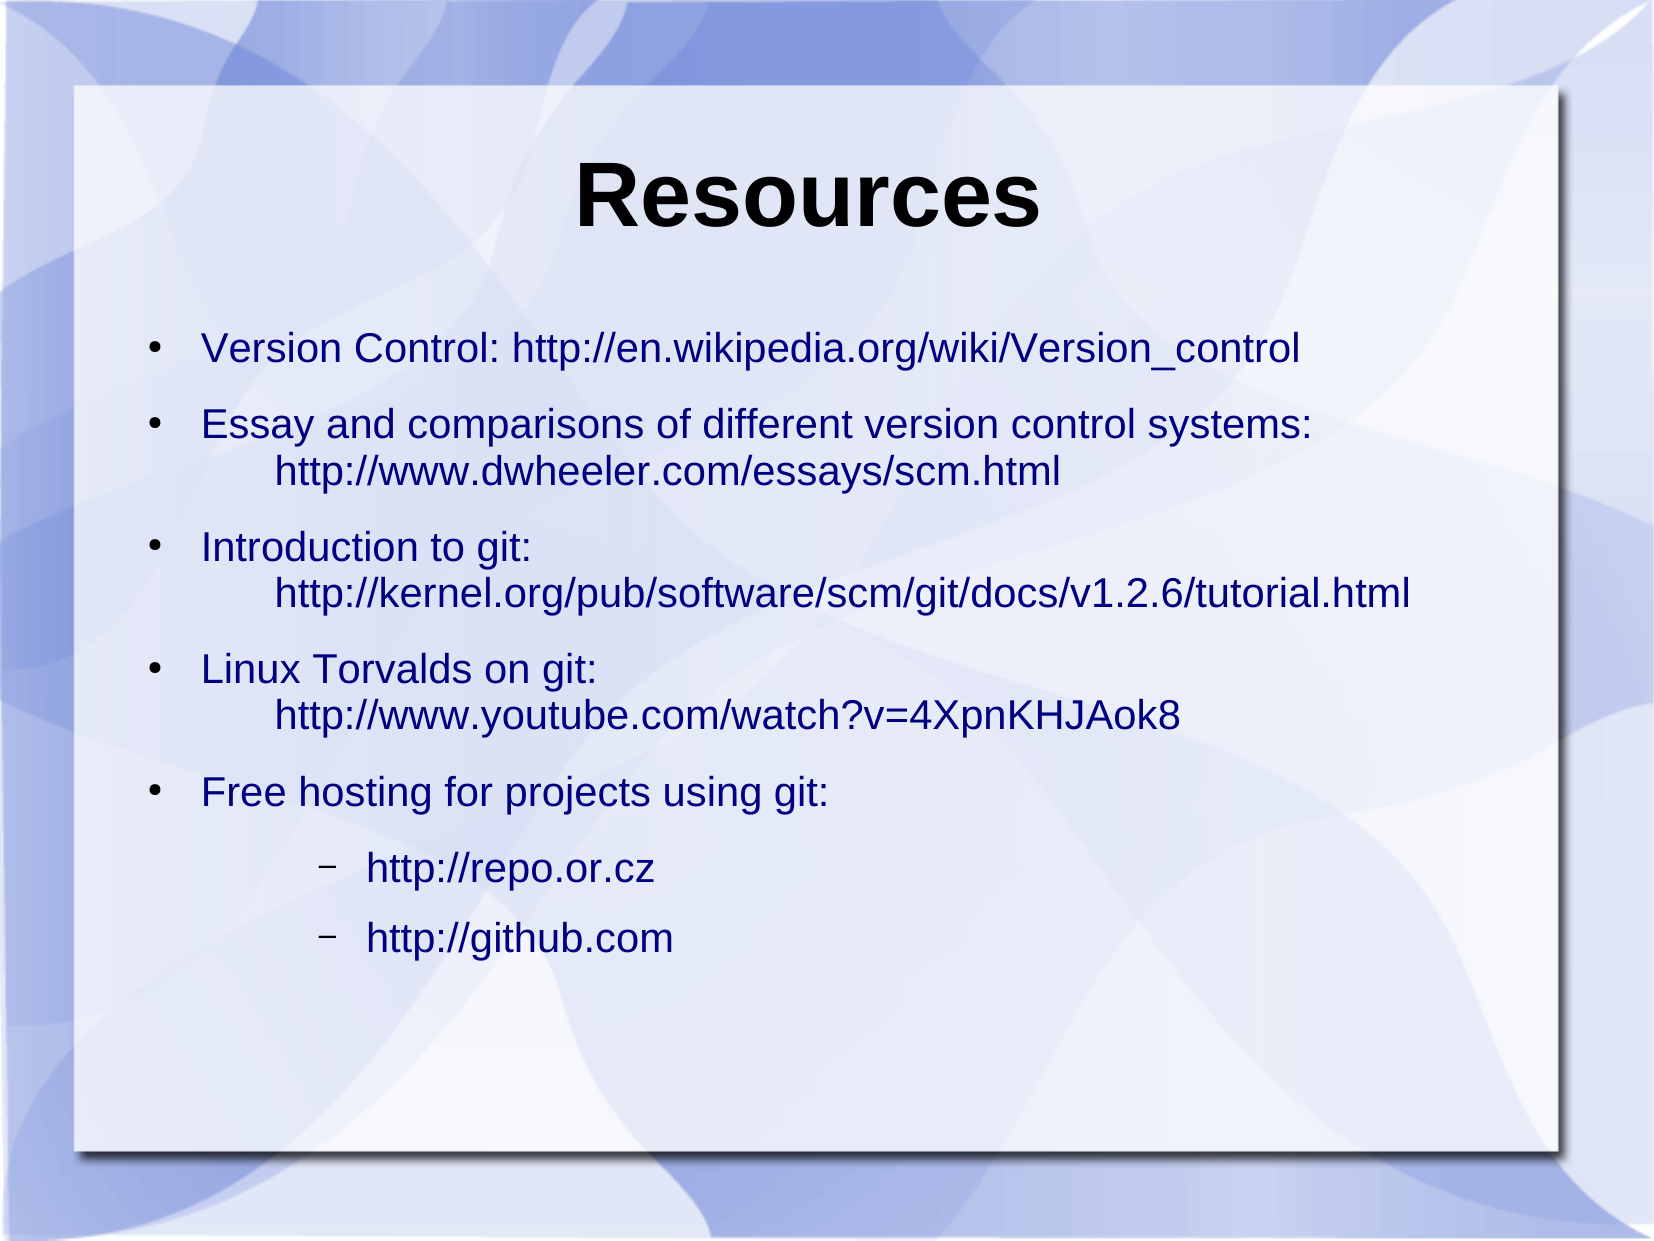

# Resources
Version Control: http://en.wikipedia.org/wiki/Version_control
Essay and comparisons of different version control systems:
	http://www.dwheeler.com/essays/scm.html
Introduction to git:
	http://kernel.org/pub/software/scm/git/docs/v1.2.6/tutorial.html
Linux Torvalds on git:
	http://www.youtube.com/watch?v=4XpnKHJAok8
Free hosting for projects using git:
http://repo.or.cz
http://github.com